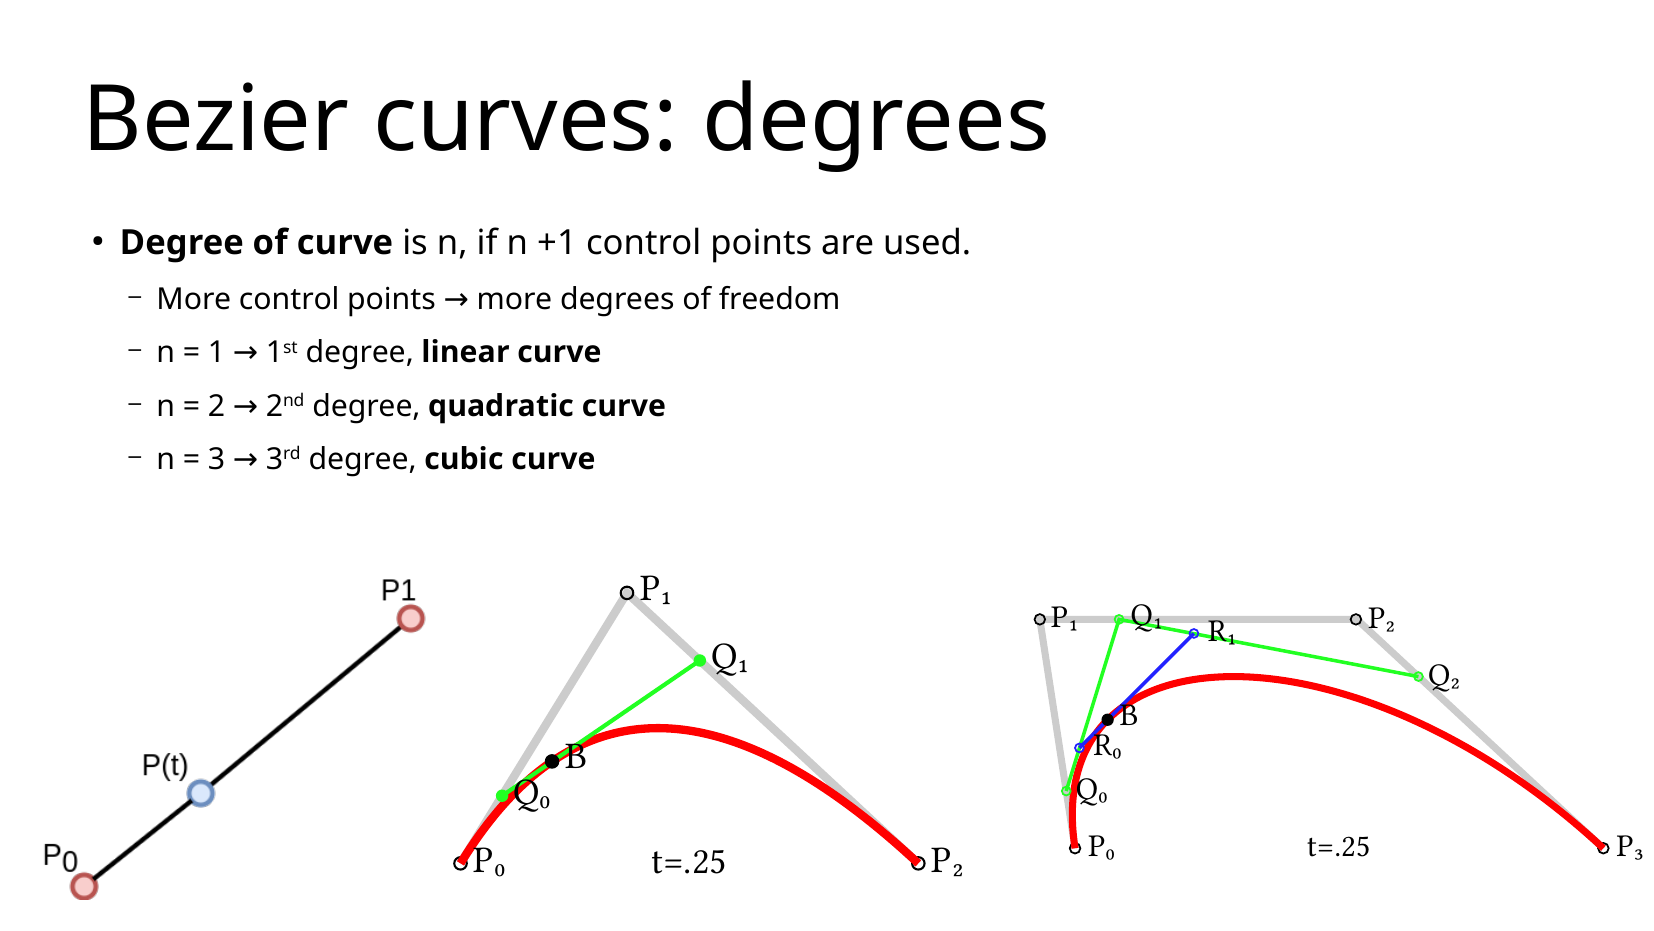

# Bezier curves: degrees
Degree of curve is n, if n +1 control points are used.
More control points → more degrees of freedom
n = 1 → 1st degree, linear curve
n = 2 → 2nd degree, quadratic curve
n = 3 → 3rd degree, cubic curve